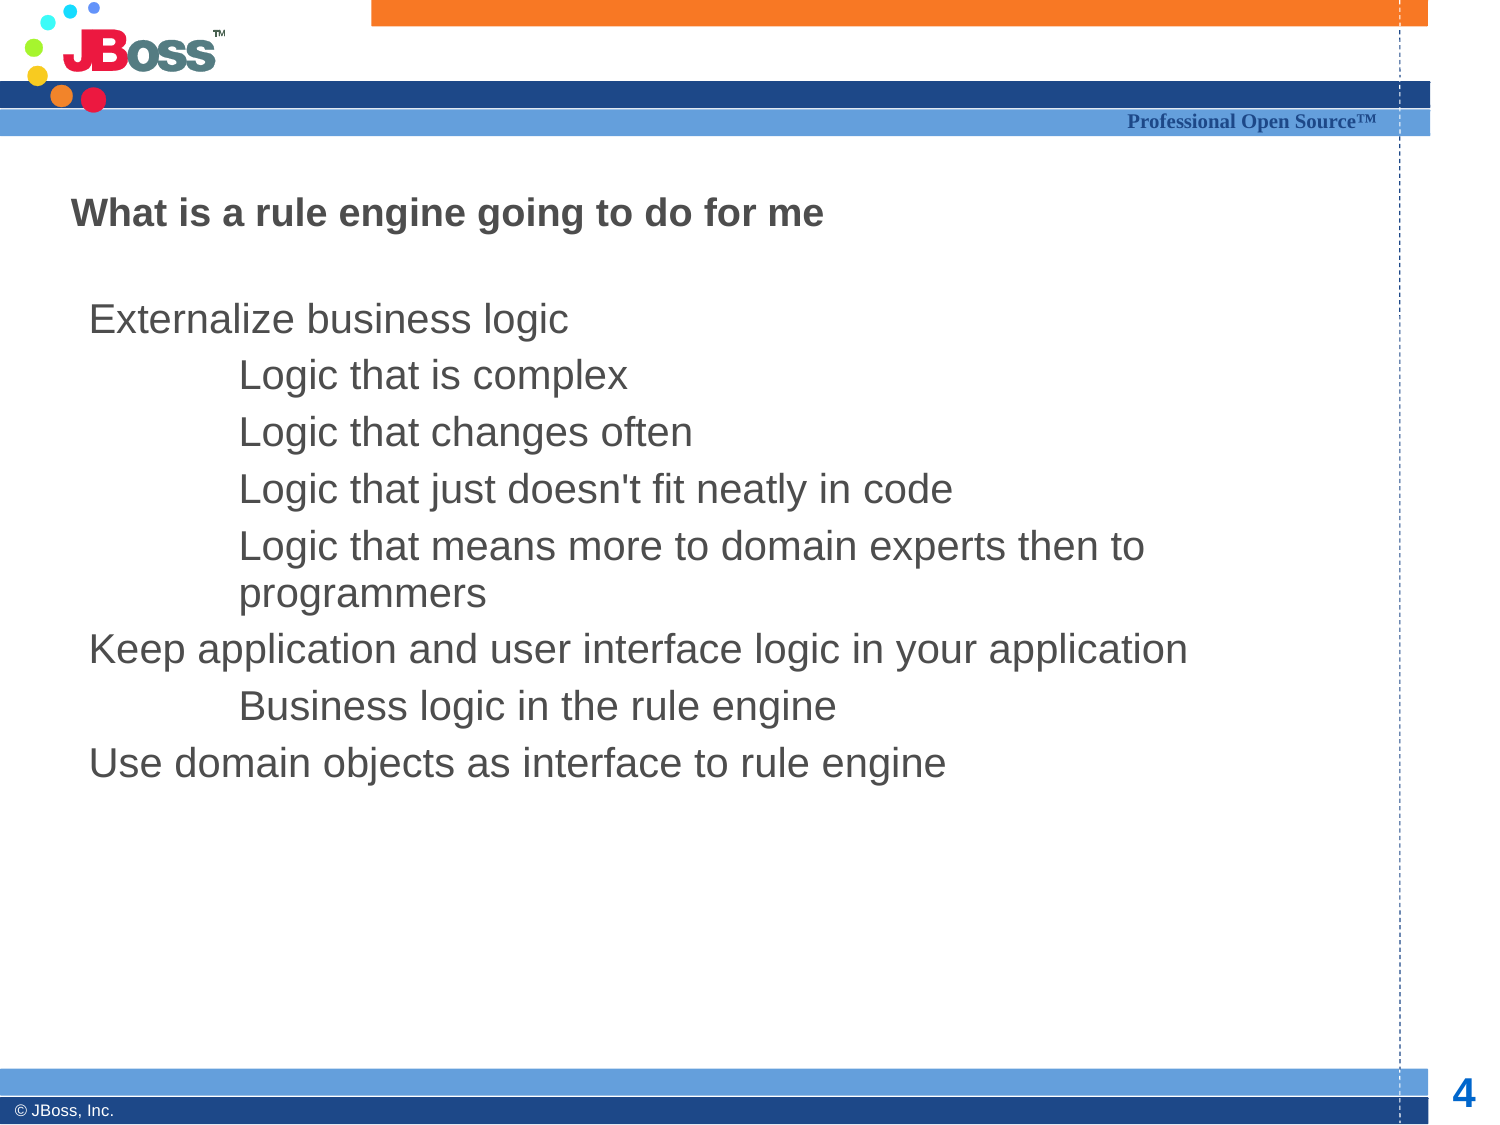

# What is a rule engine going to do for me
Externalize business logic
Logic that is complex
Logic that changes often
Logic that just doesn't fit neatly in code
Logic that means more to domain experts then to programmers
Keep application and user interface logic in your application
Business logic in the rule engine
Use domain objects as interface to rule engine